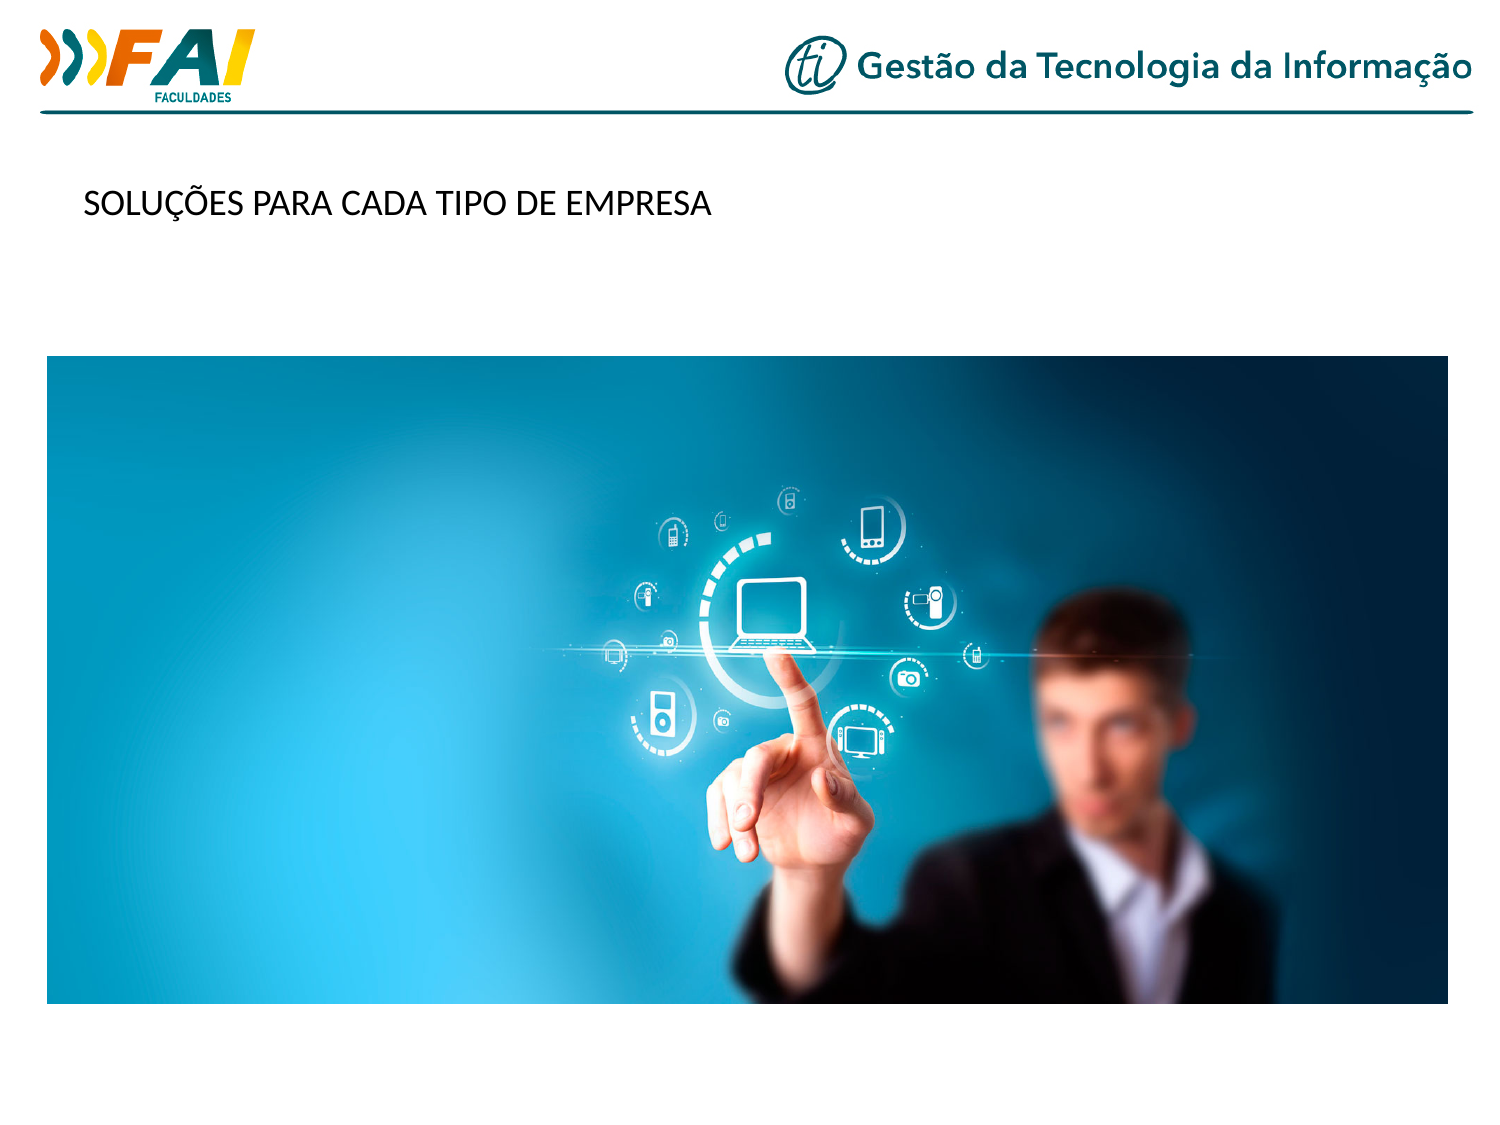

# SOLUÇÕES PARA CADA TIPO DE EMPRESA